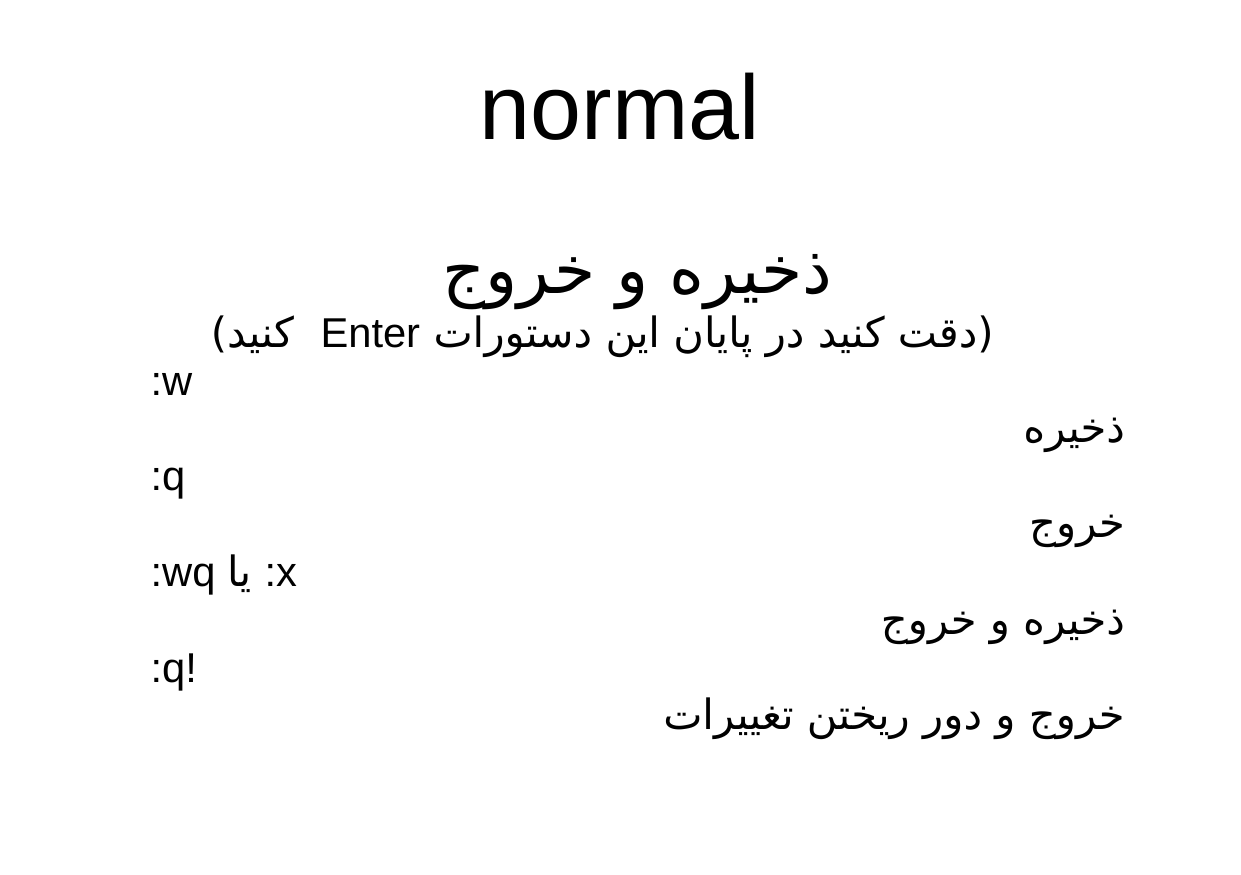

# normal
ذخیره و خروج
(دقت کنید در پایان این دستورات Enter کنید)
:w
ذخیره
:q
خروج
:wq یا :x
ذخیره و خروج
:q!
خروج و دور ریختن تغییرات